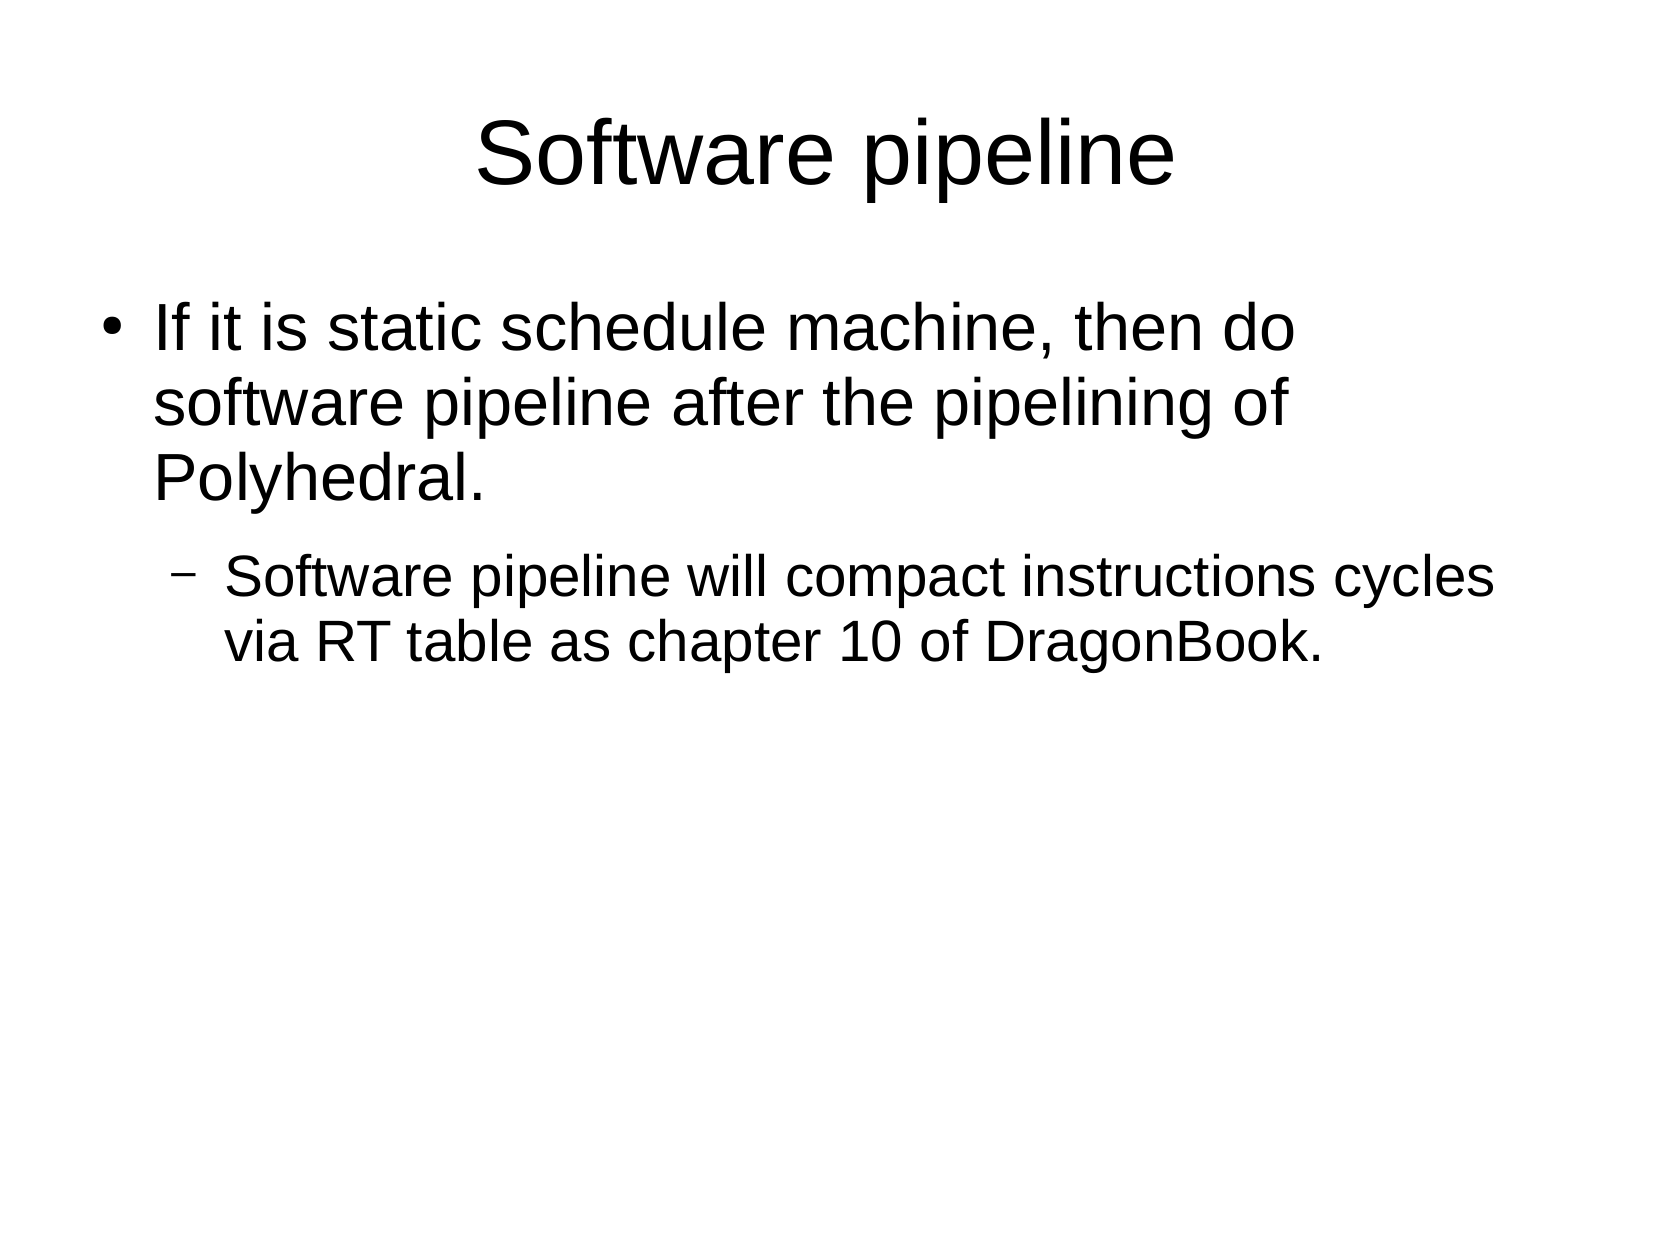

# Software pipeline
If it is static schedule machine, then do software pipeline after the pipelining of Polyhedral.
Software pipeline will compact instructions cycles via RT table as chapter 10 of DragonBook.